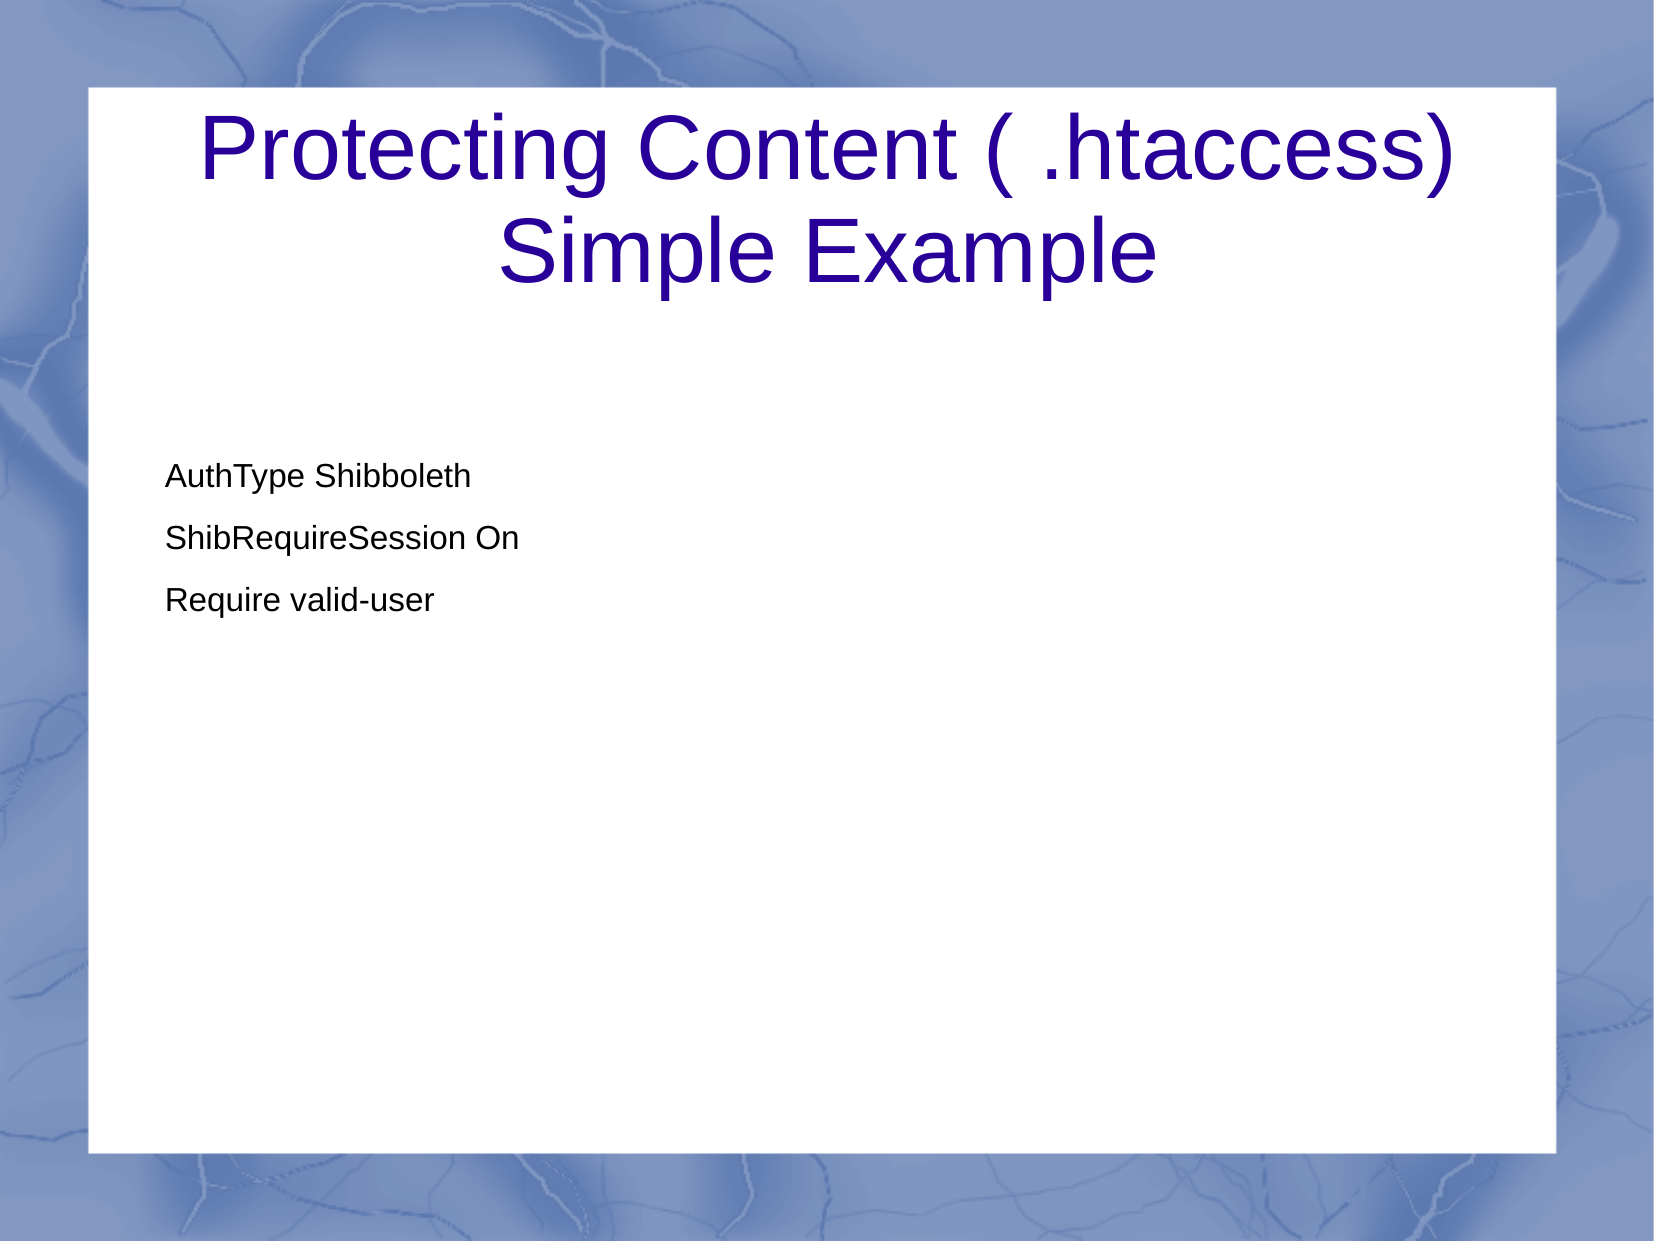

# Protecting Content ( .htaccess) Simple Example
AuthType Shibboleth
ShibRequireSession On
Require valid-user